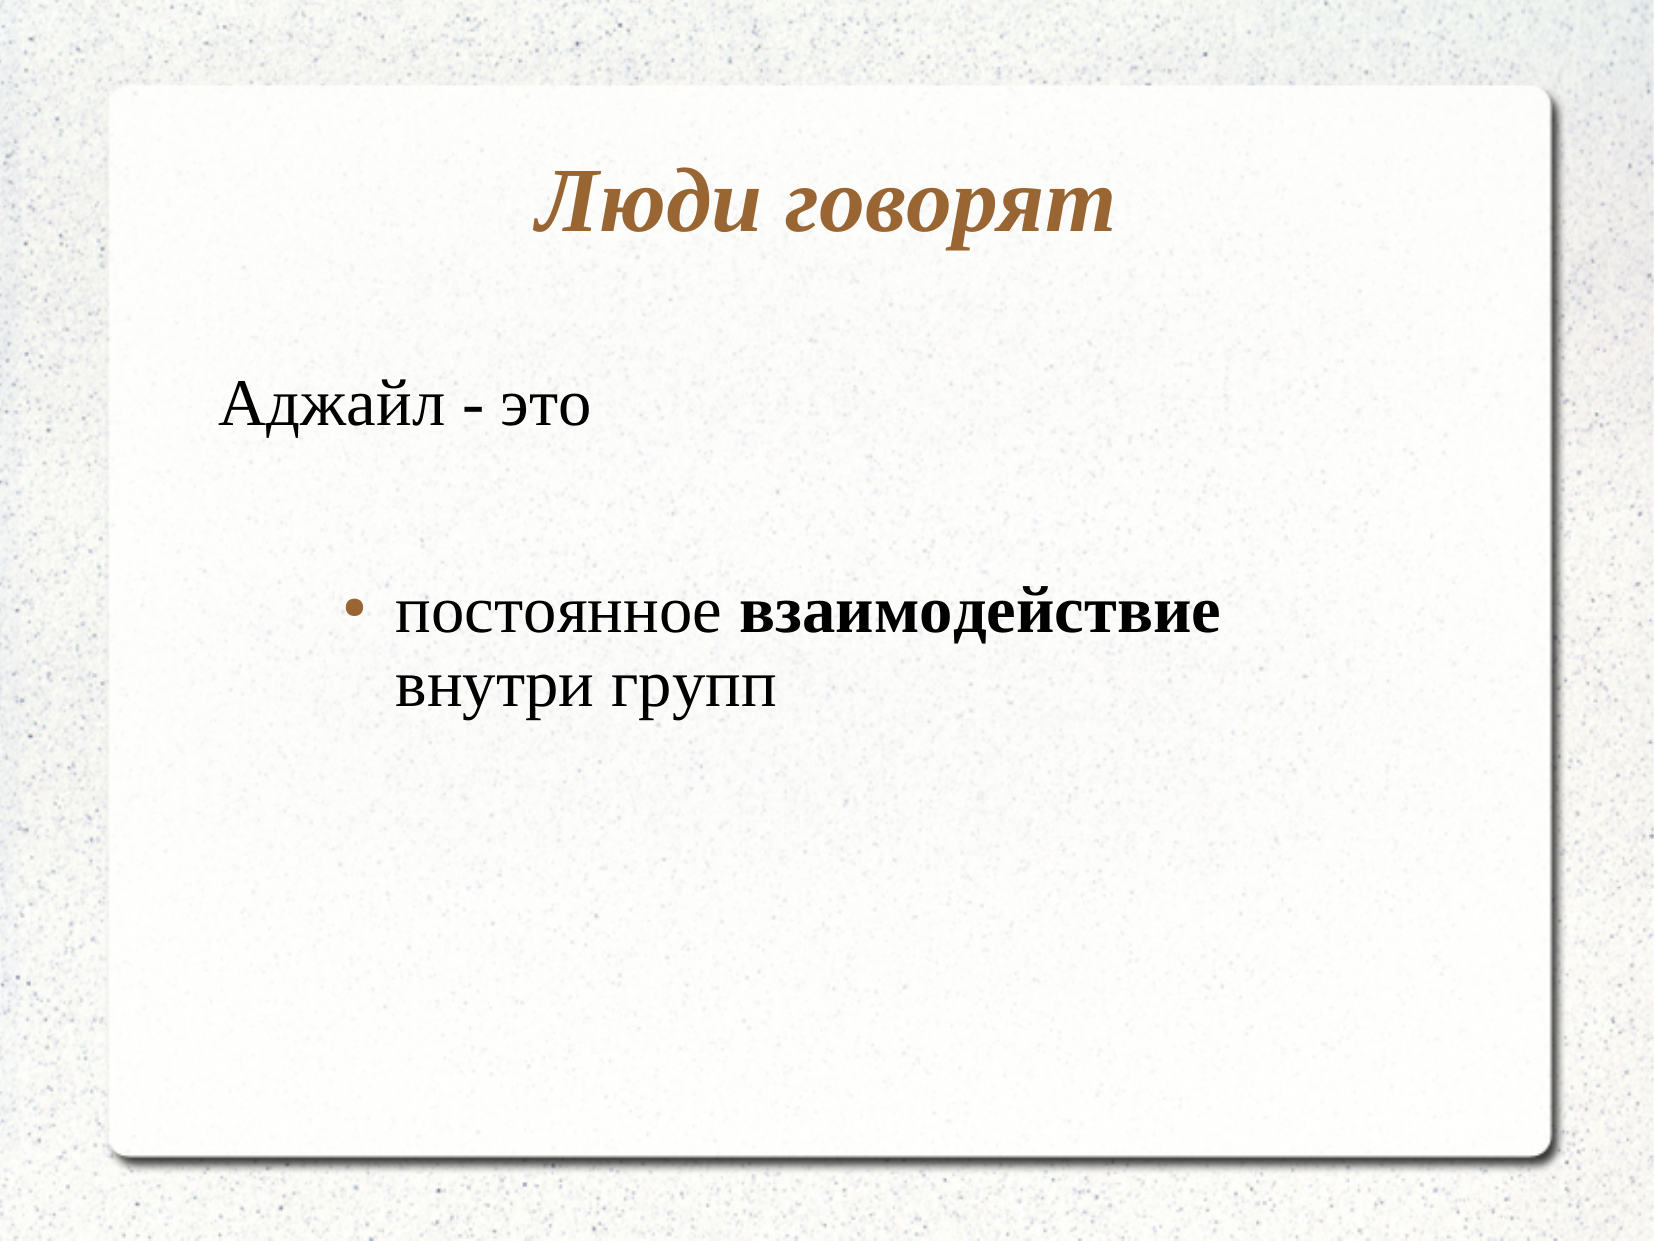

# Люди говорят
Аджайл - это
постоянное взаимодействие
внутри групп